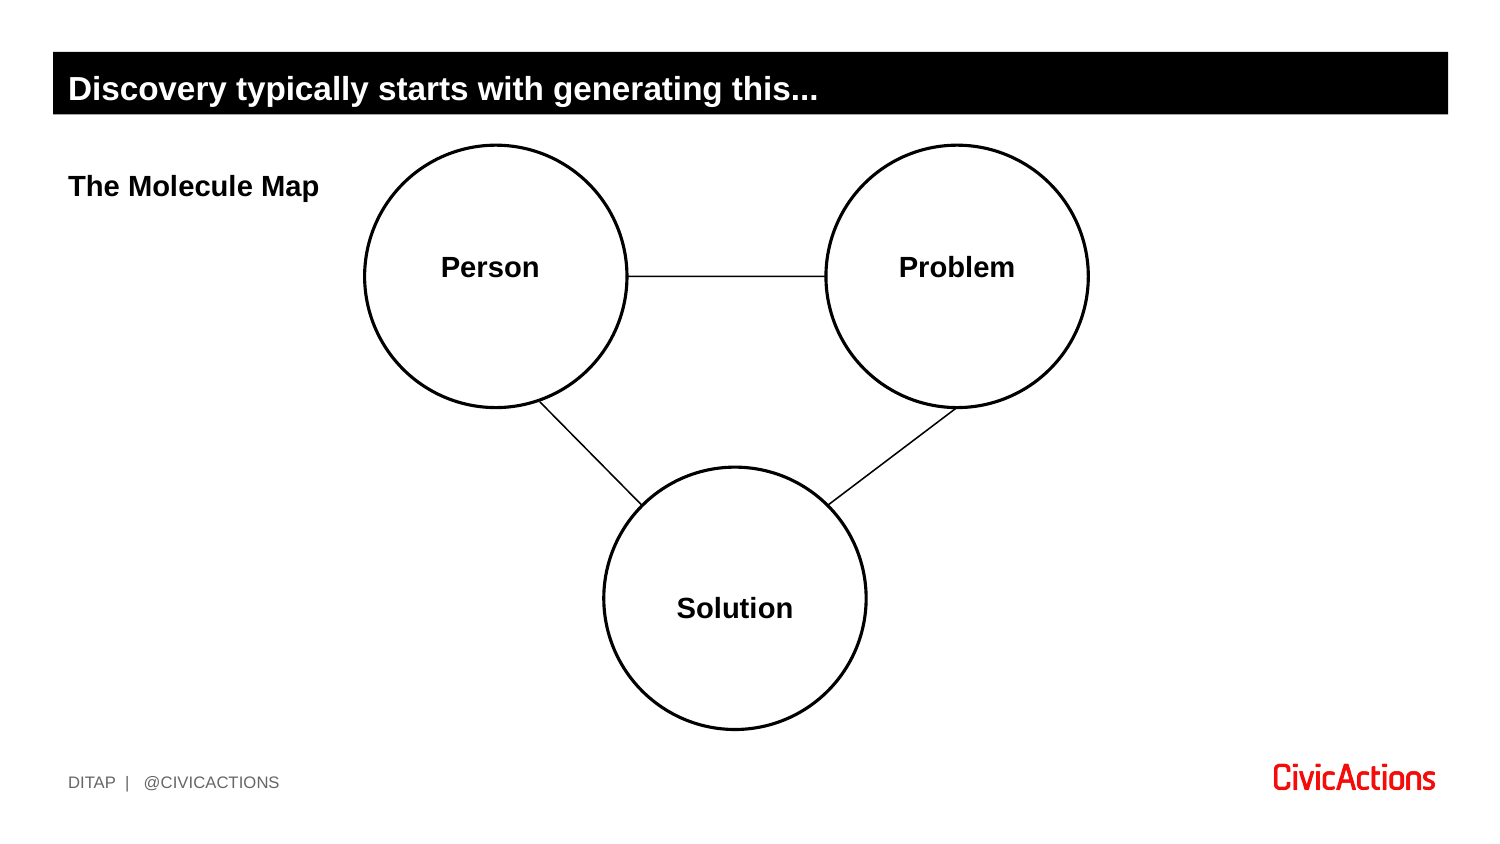

# Discovery typically starts with generating this...
The Molecule Map
Person
Problem
Solution